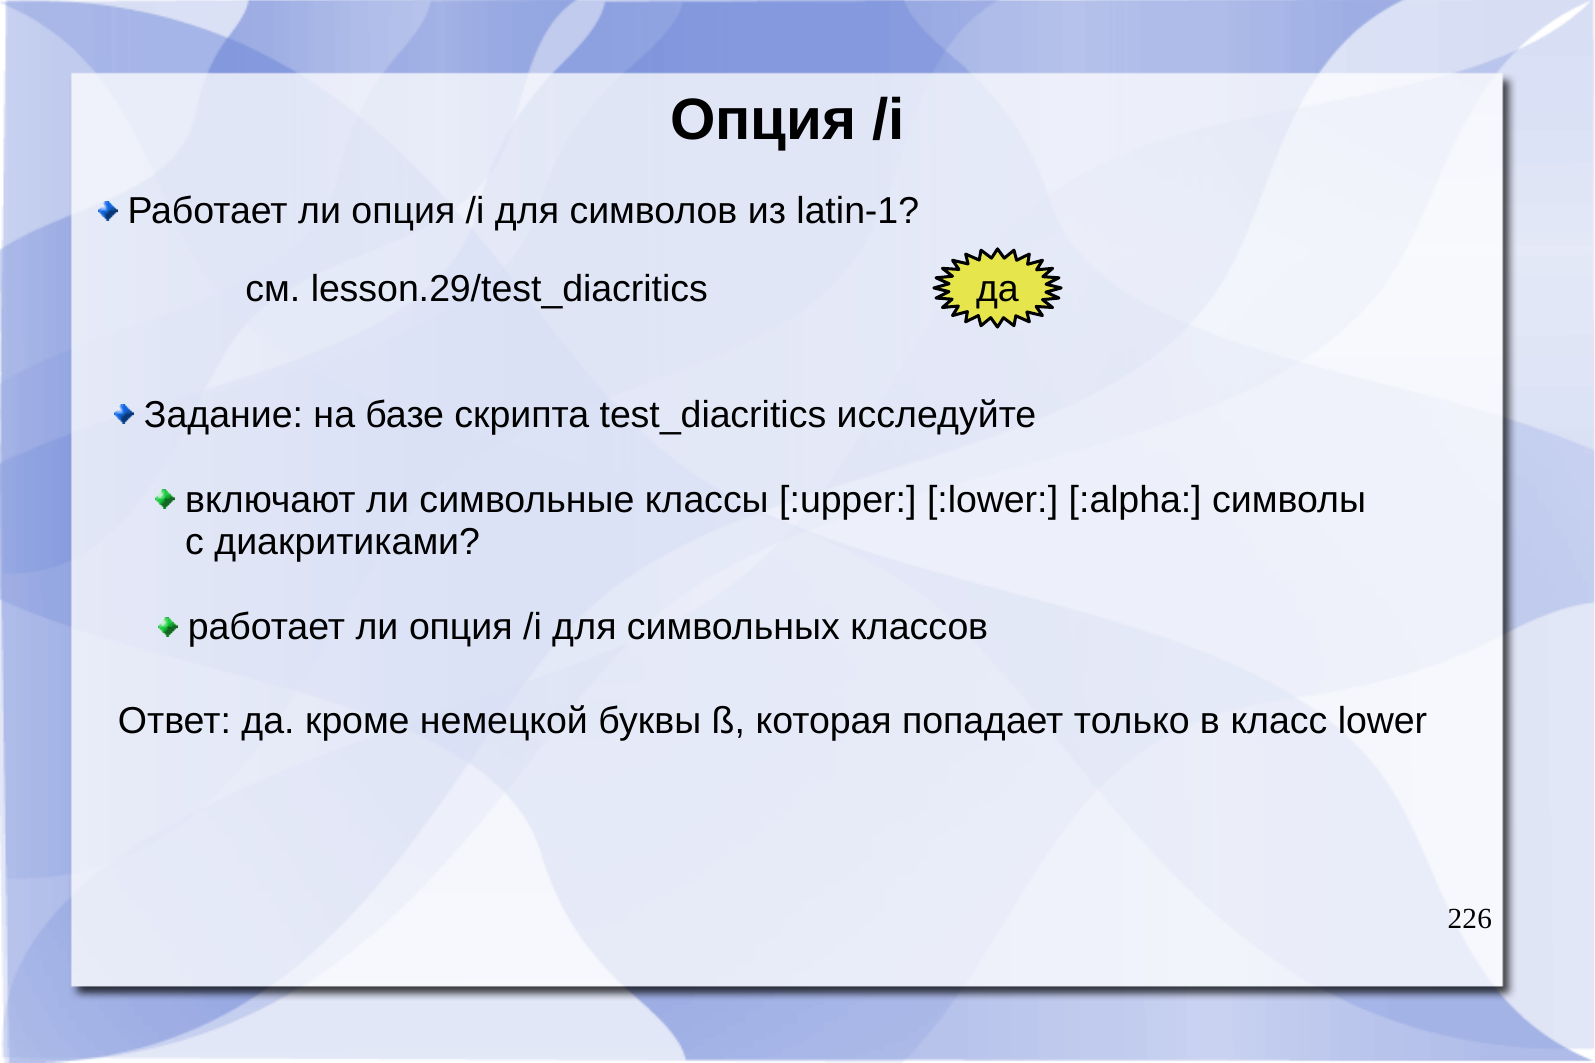

# Опция /i
 Работает ли опция /i для символов из latin-1?
да
см. lesson.29/test_diacritics
 Задание: на базе скрипта test_diacritics исследуйте
 включают ли символьные классы [:upper:] [:lower:] [:alpha:] символы
 с диакритиками?
 работает ли опция /i для символьных классов
Ответ: да. кроме немецкой буквы ß, которая попадает только в класс lower
226